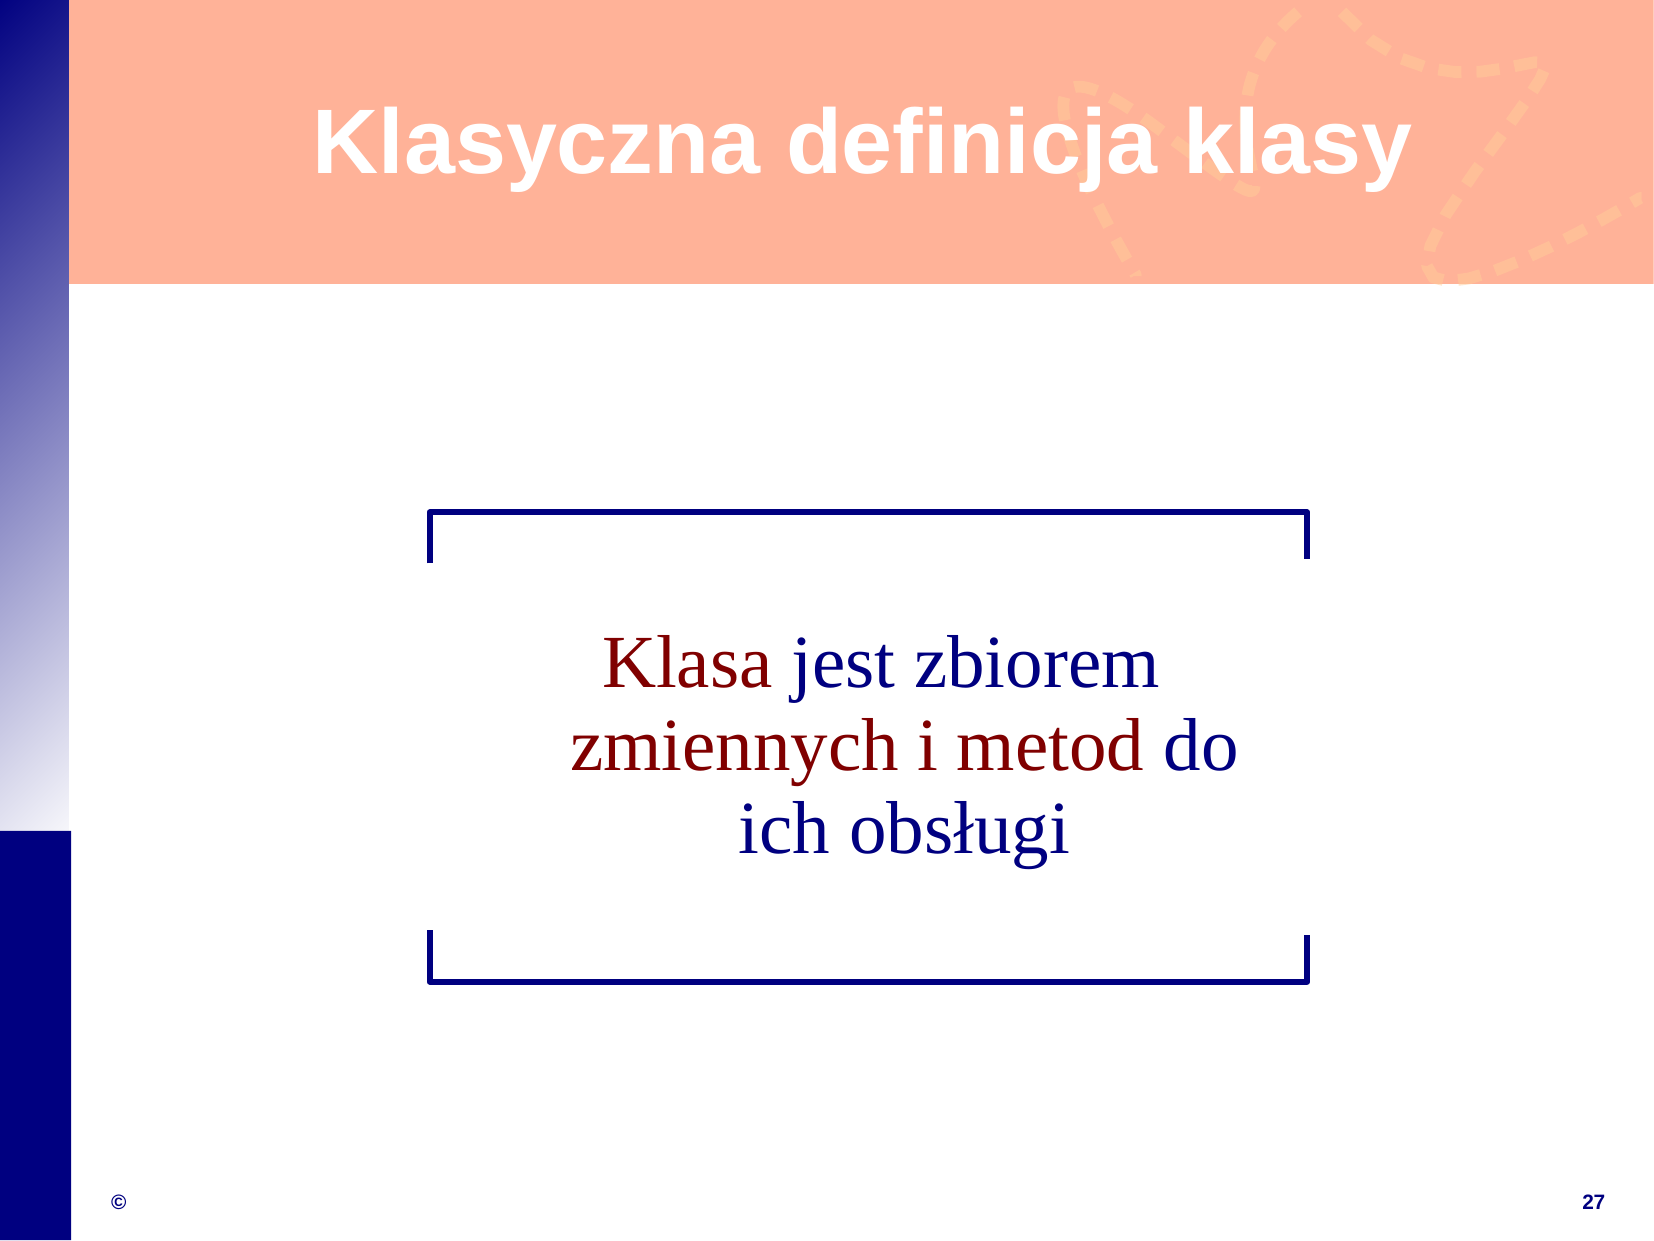

# Klasyczna definicja klasy
Klasa jest zbiorem zmiennych i metod do ich obsługi